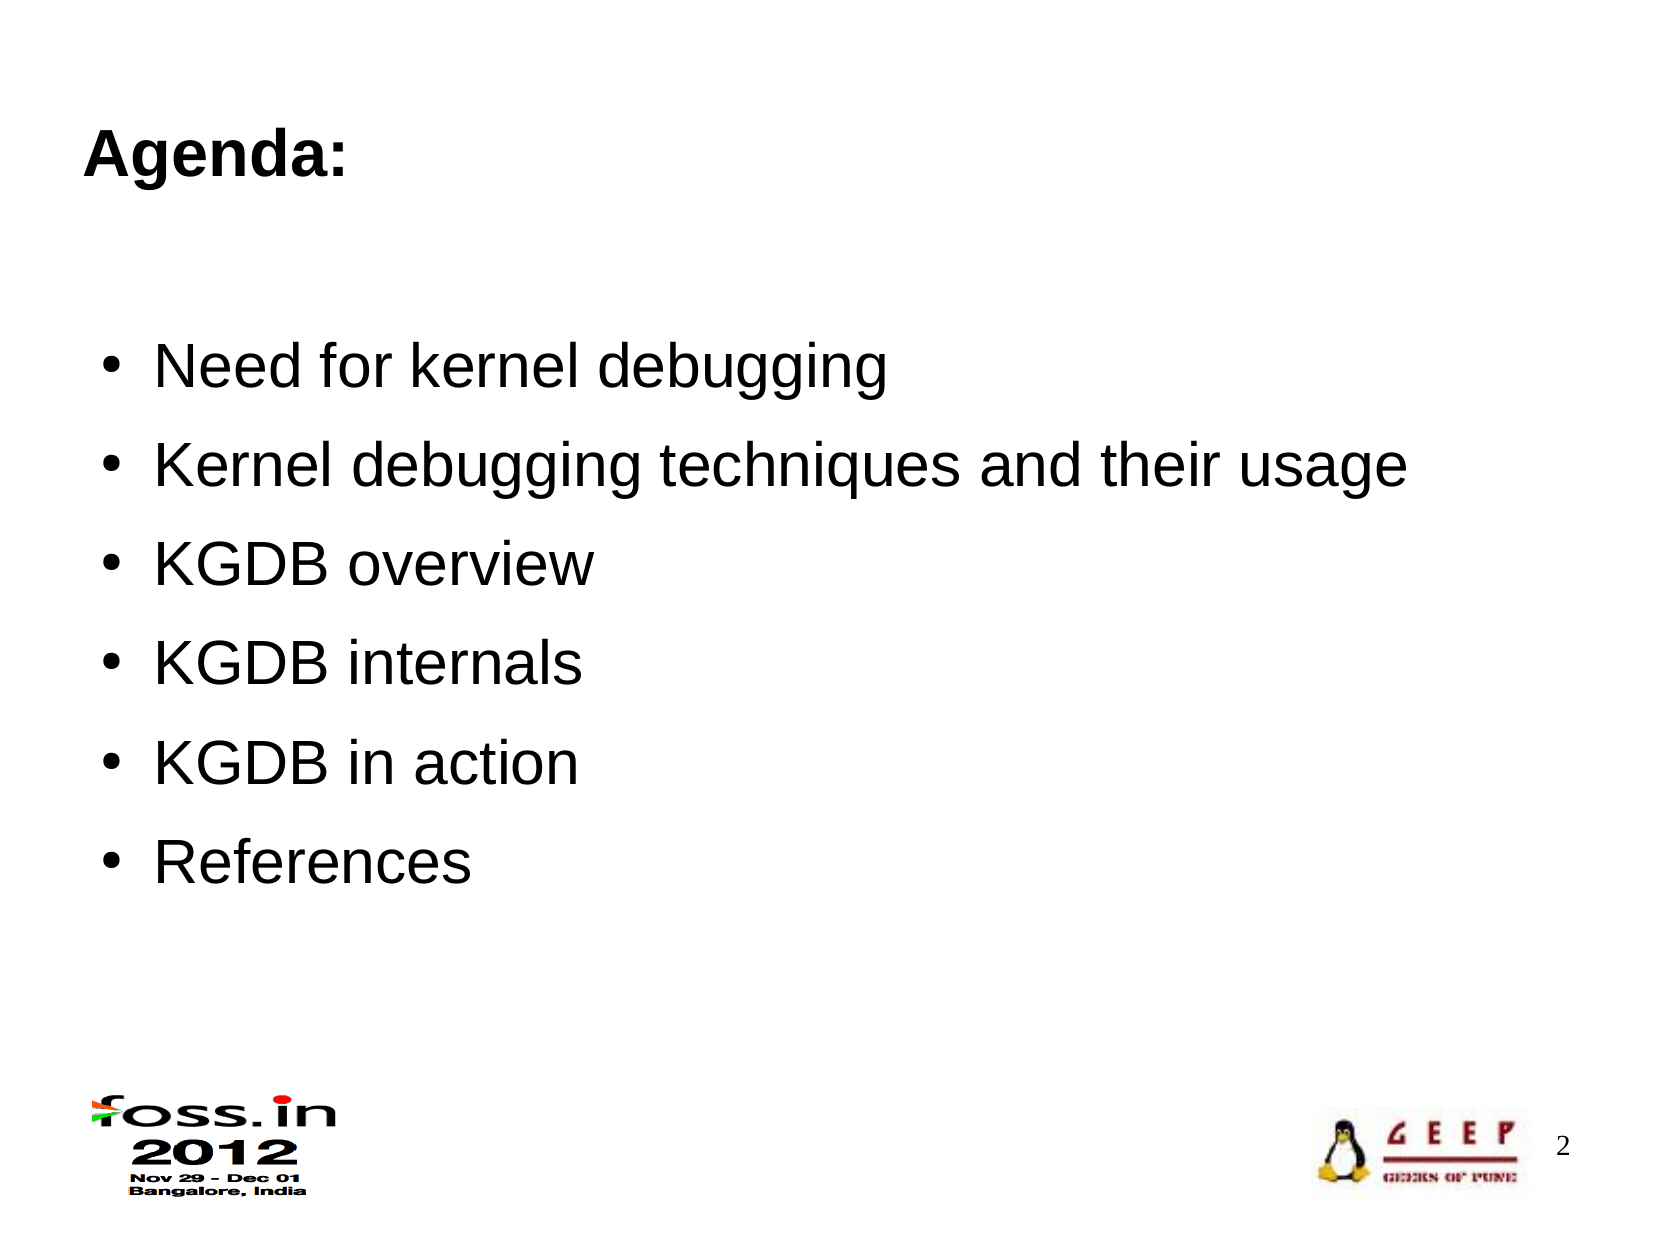

# Agenda:
Need for kernel debugging
Kernel debugging techniques and their usage
KGDB overview
KGDB internals
KGDB in action
References
2